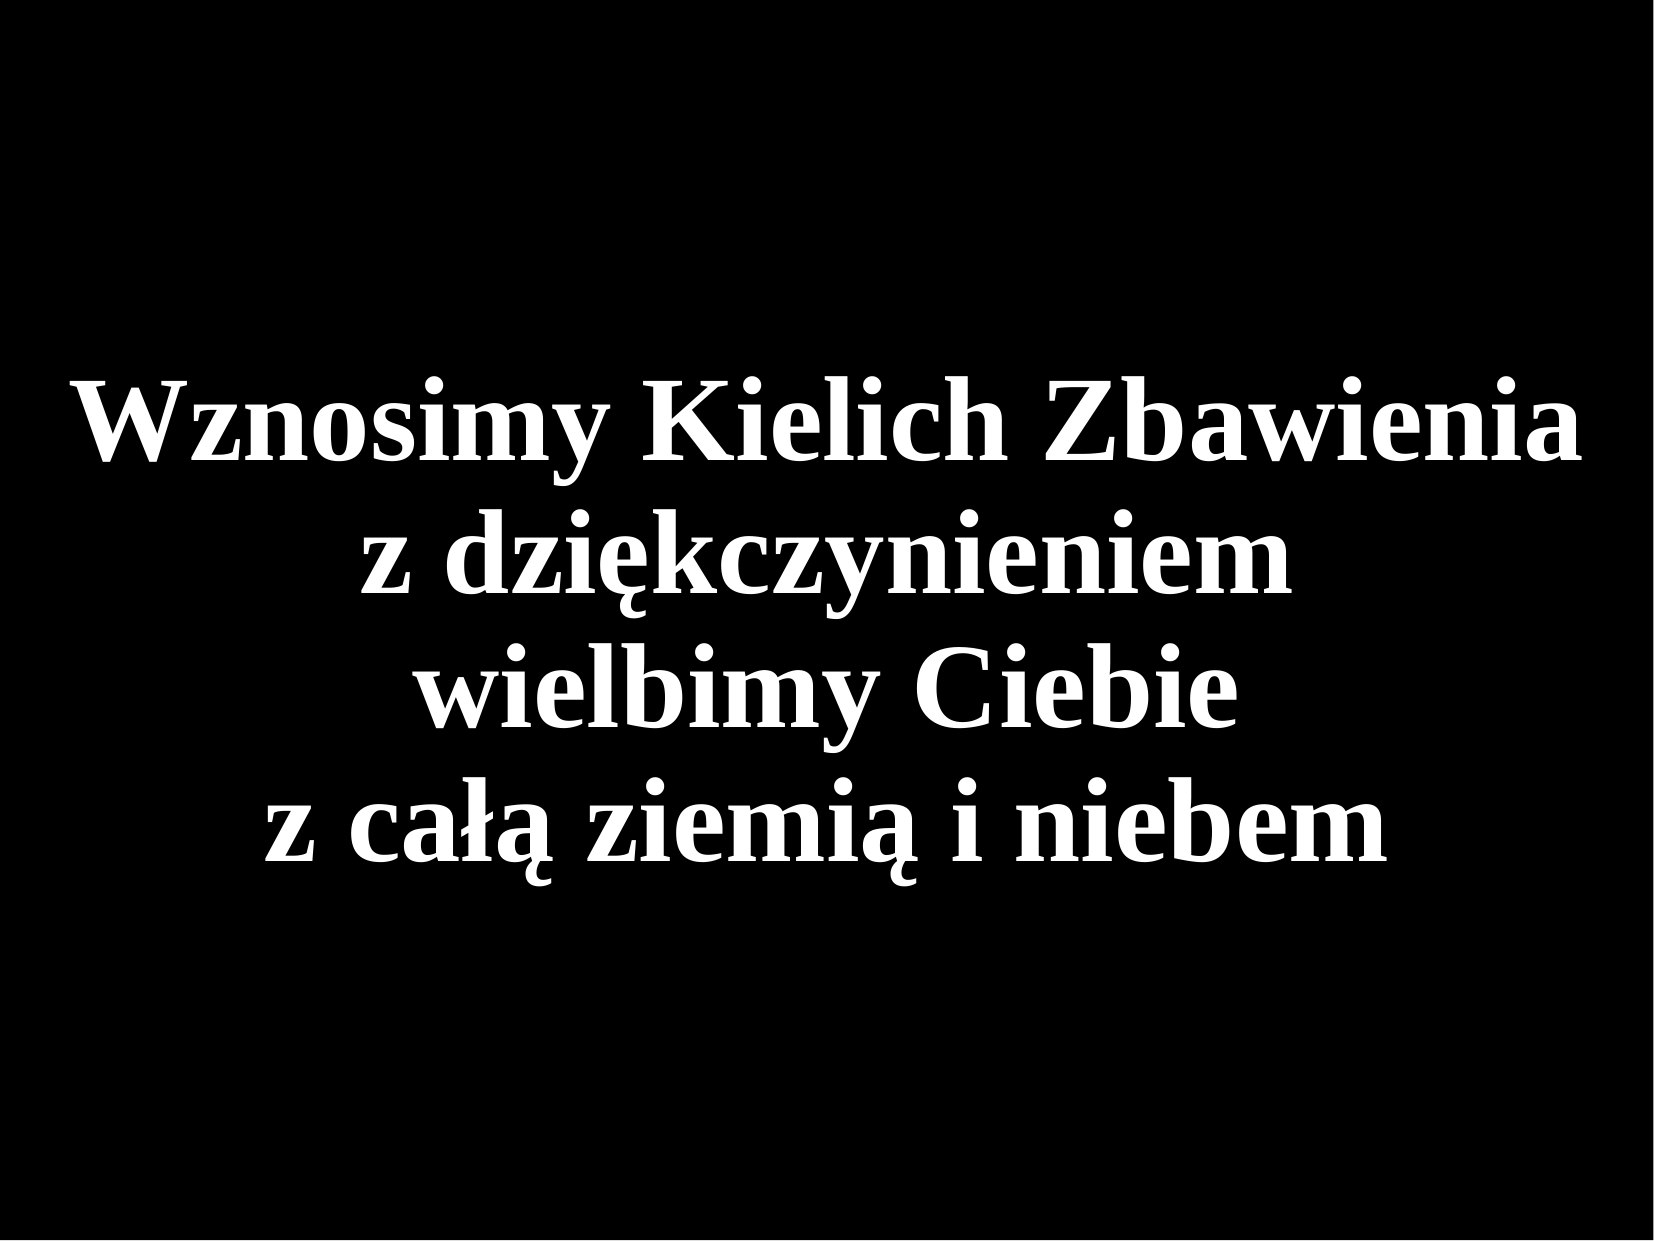

# Wznosimy Kielich Zbawienia z dziękczynieniem wielbimy Ciebie z całą ziemią i niebem